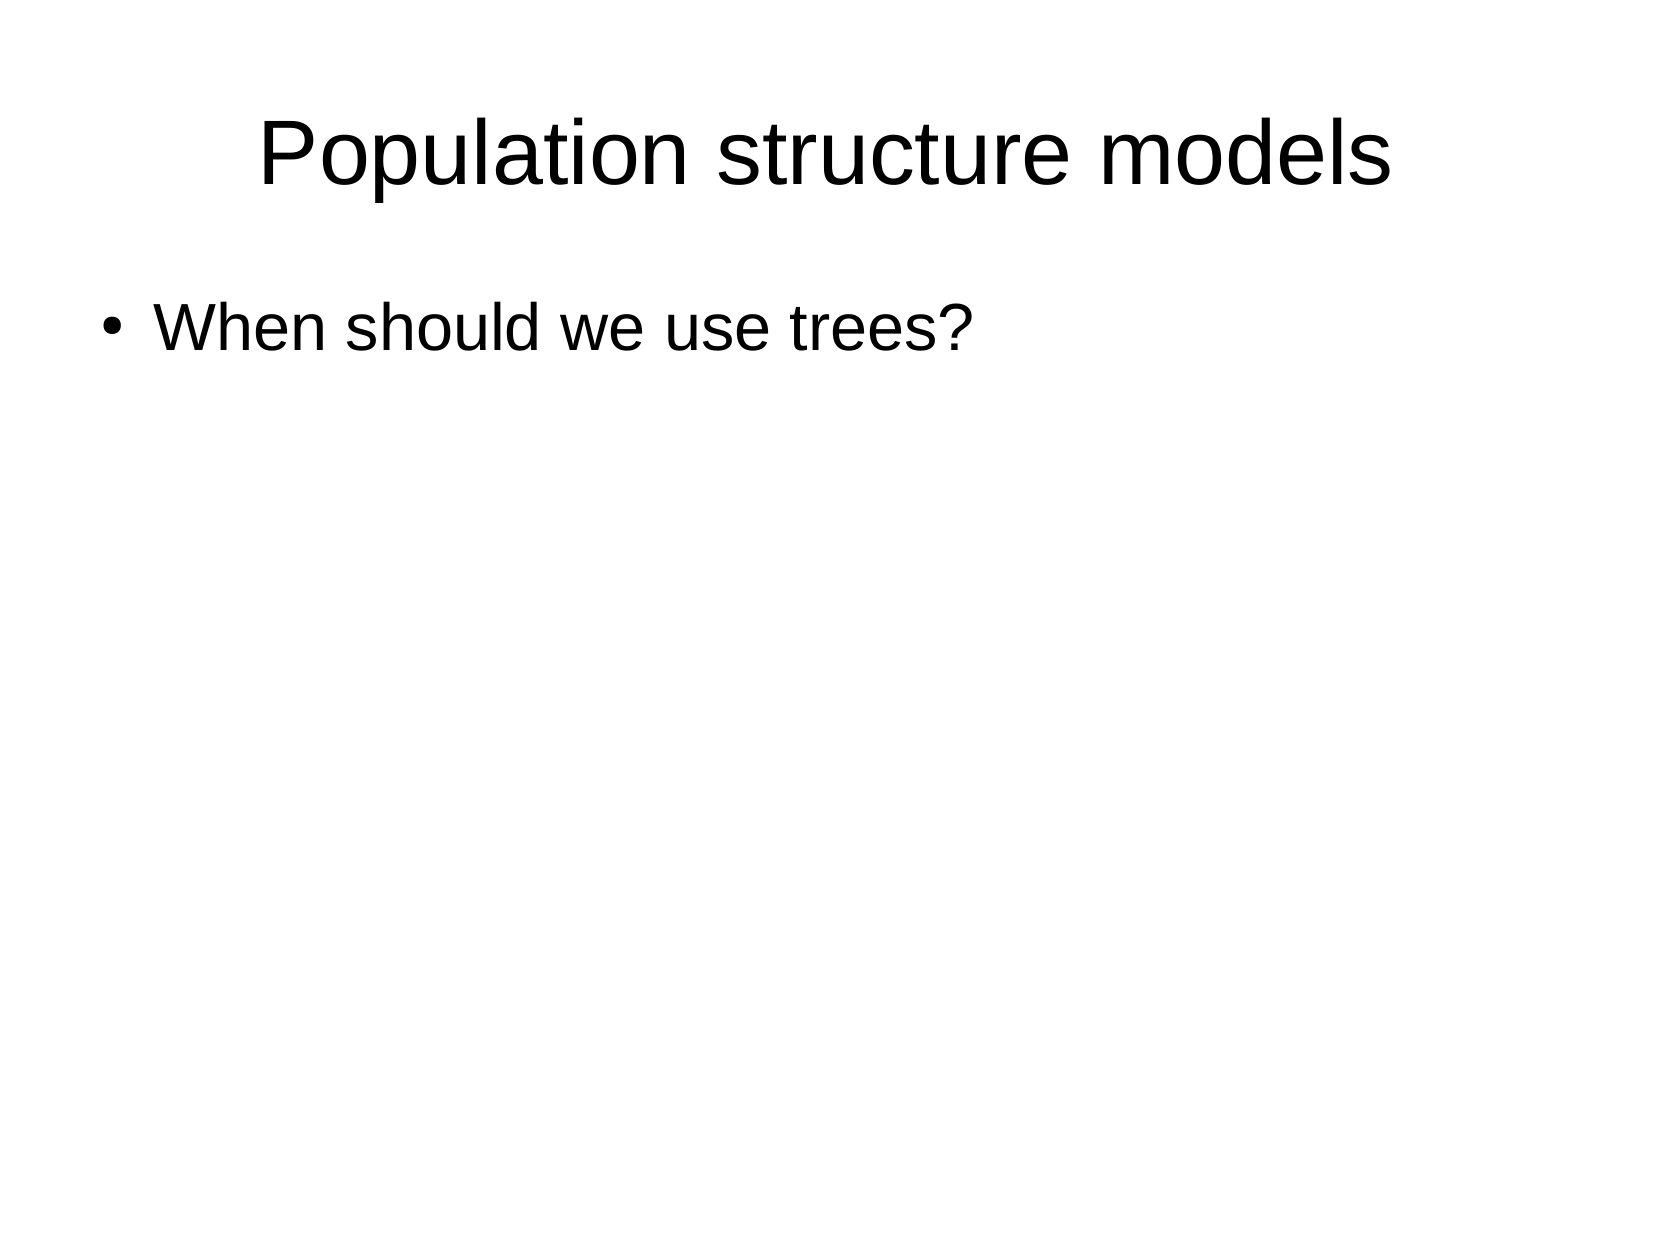

# Population structure models
When should we use trees?